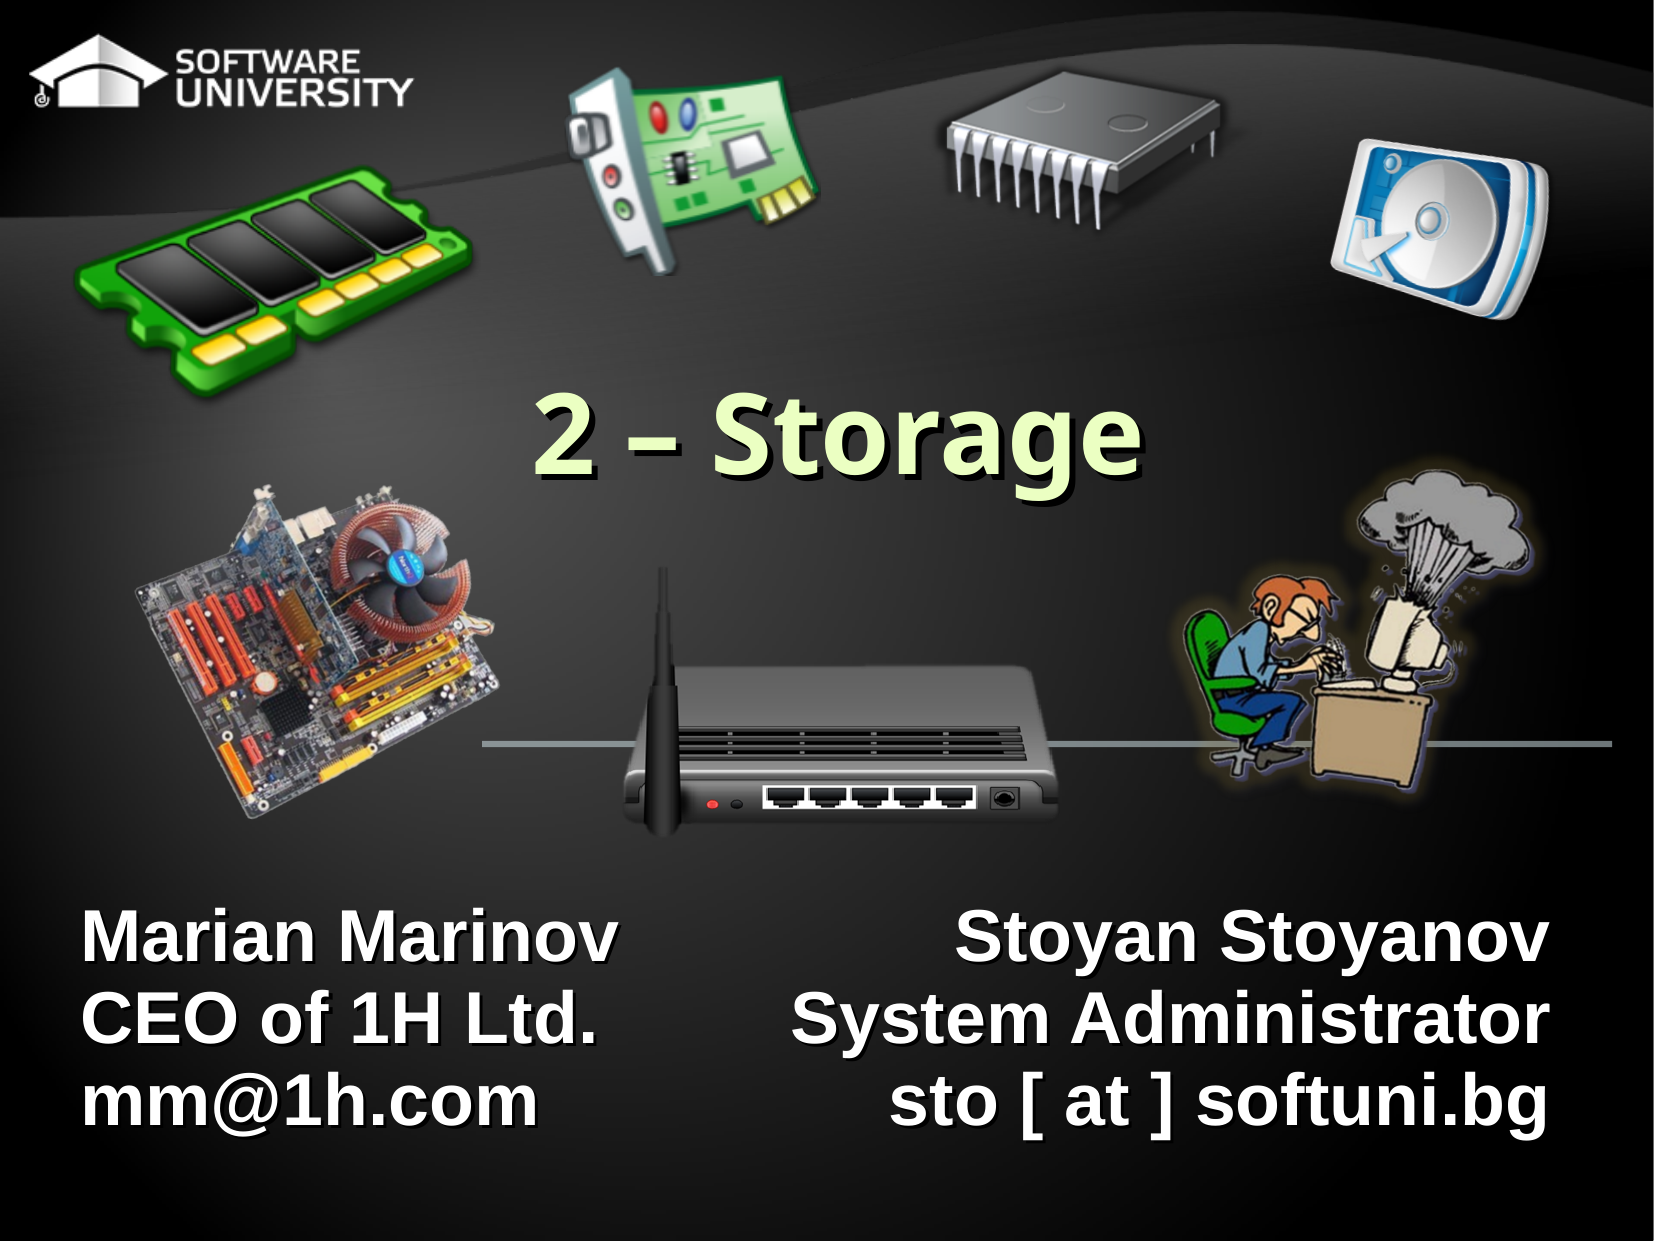

# 2 – Storage
Marian Marinov
CEO of 1H Ltd.
mm@1h.com
Stoyan Stoyanov
System Administrator
sto [ at ] softuni.bg